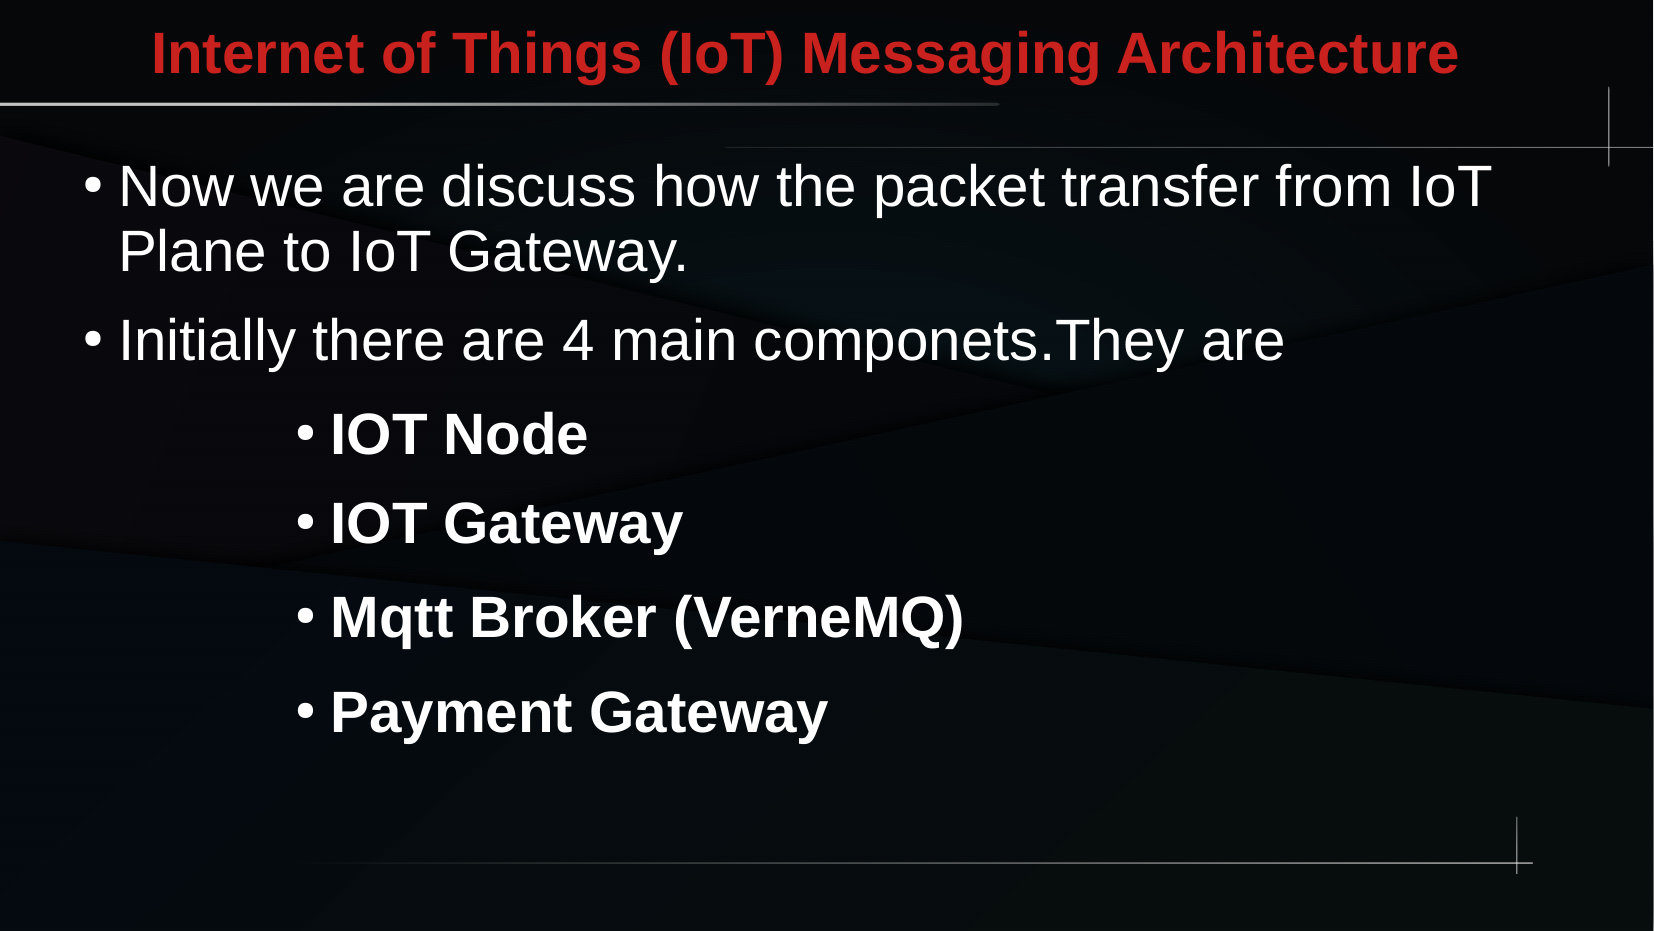

# Internet of Things (IoT) Messaging Architecture
Now we are discuss how the packet transfer from IoT Plane to IoT Gateway.
Initially there are 4 main componets.They are
IOT Node
IOT Gateway
Mqtt Broker (VerneMQ)
Payment Gateway